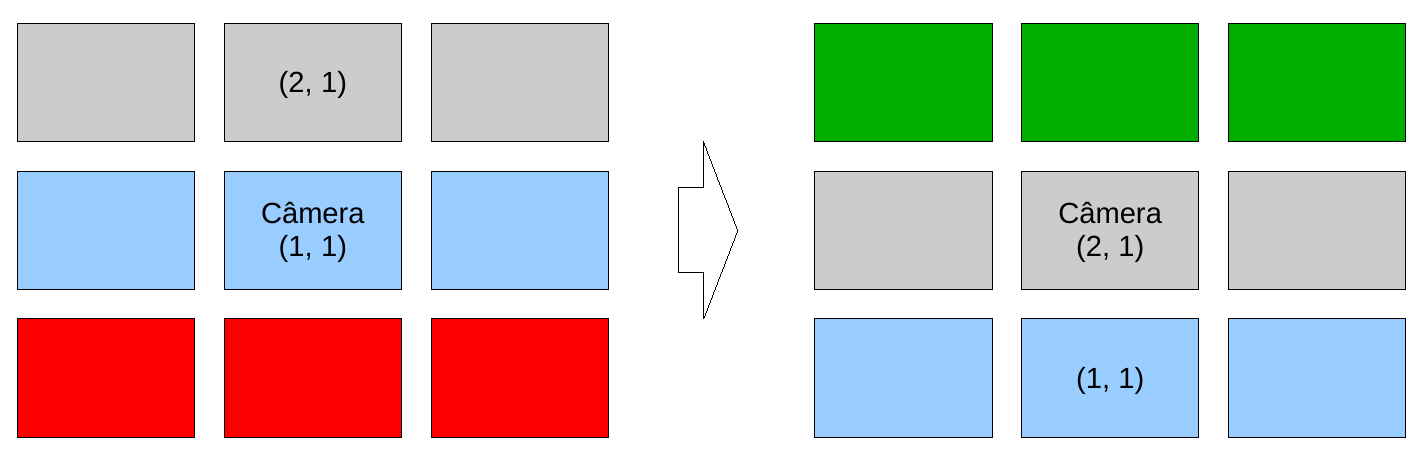

(2, 1)
Câmera
(1, 1)
Câmera
(2, 1)
(1, 1)